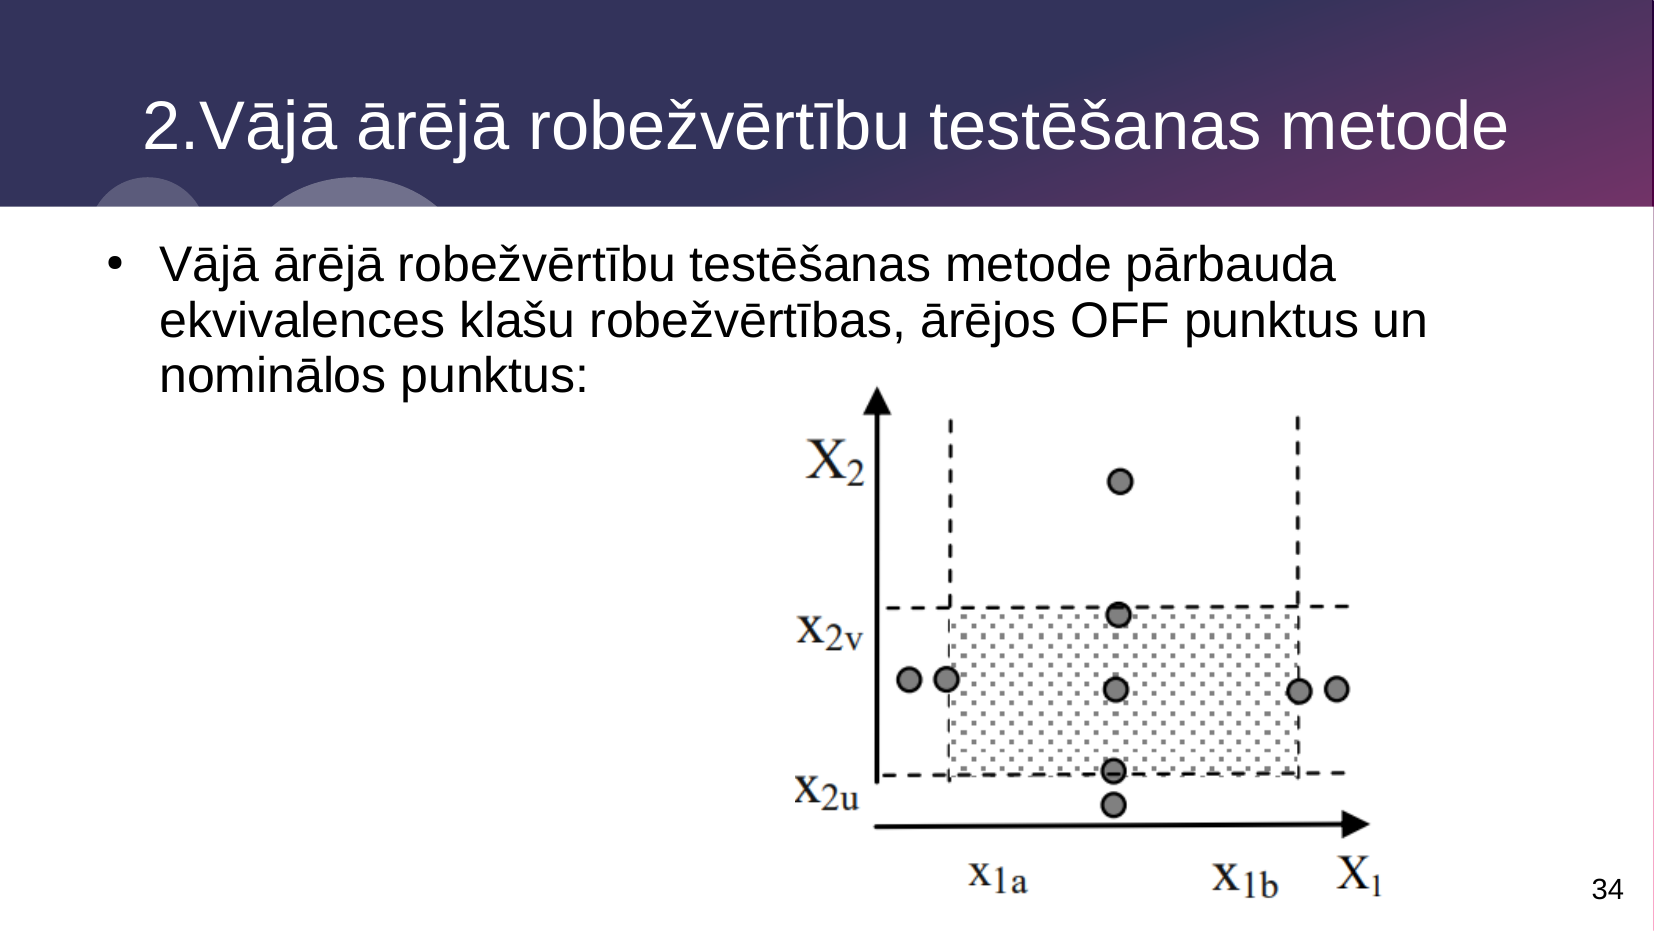

# 2.Vājā ārējā robežvērtību testēšanas metode
Vājā ārējā robežvērtību testēšanas metode pārbauda ekvivalences klašu robežvērtības, ārējos OFF punktus un nominālos punktus: